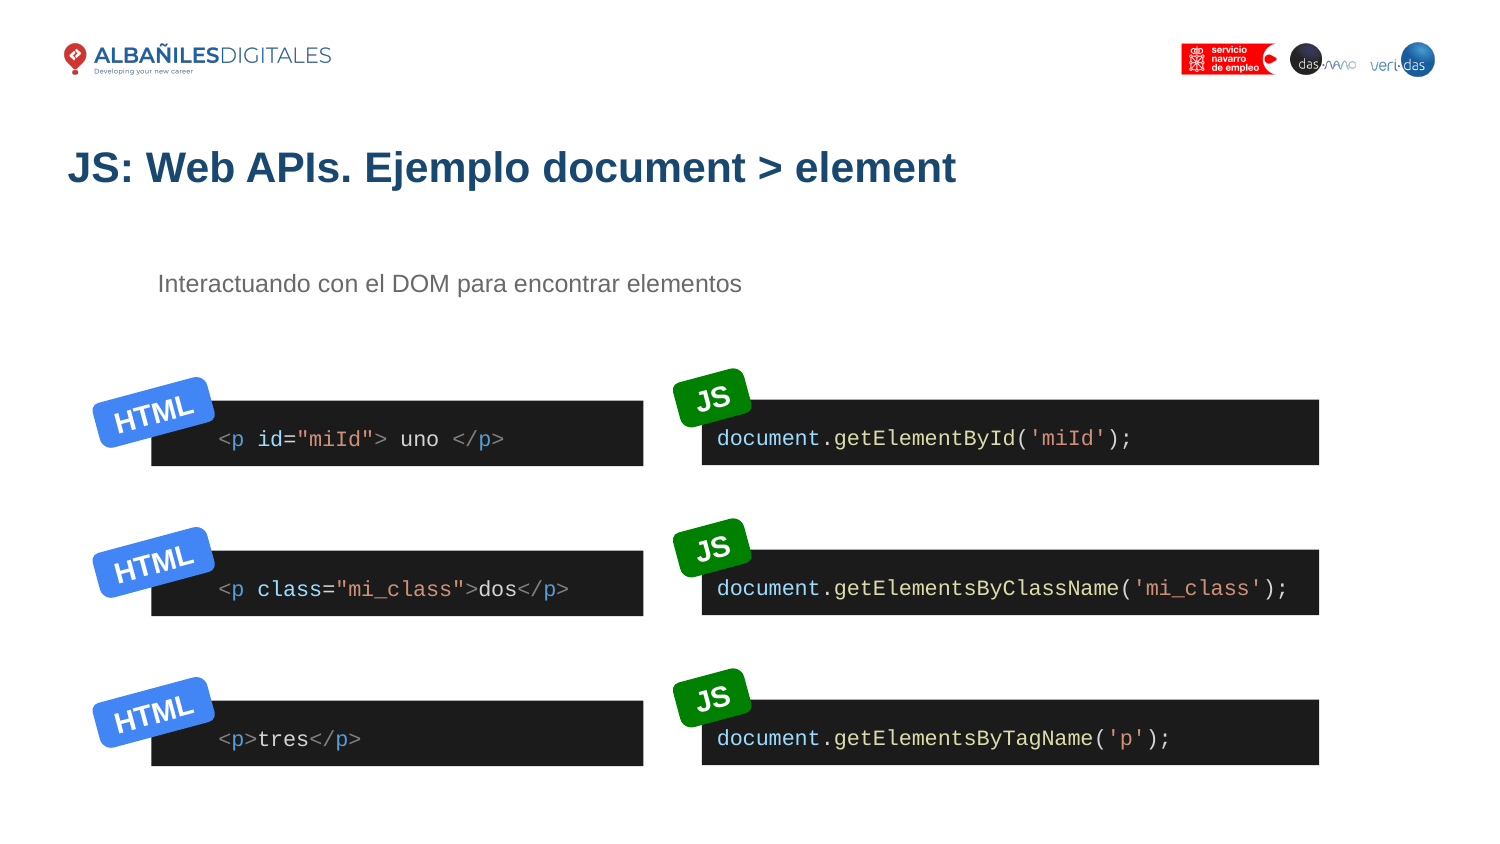

JS: Web APIs. Ejemplo document > element
Interactuando con el DOM para encontrar elementos
JS
HTML
document.getElementById('miId');
 <p id="miId"> uno </p>
JS
HTML
document.getElementsByClassName('mi_class');
 <p class="mi_class">dos</p>
JS
HTML
document.getElementsByTagName('p');
 <p>tres</p>